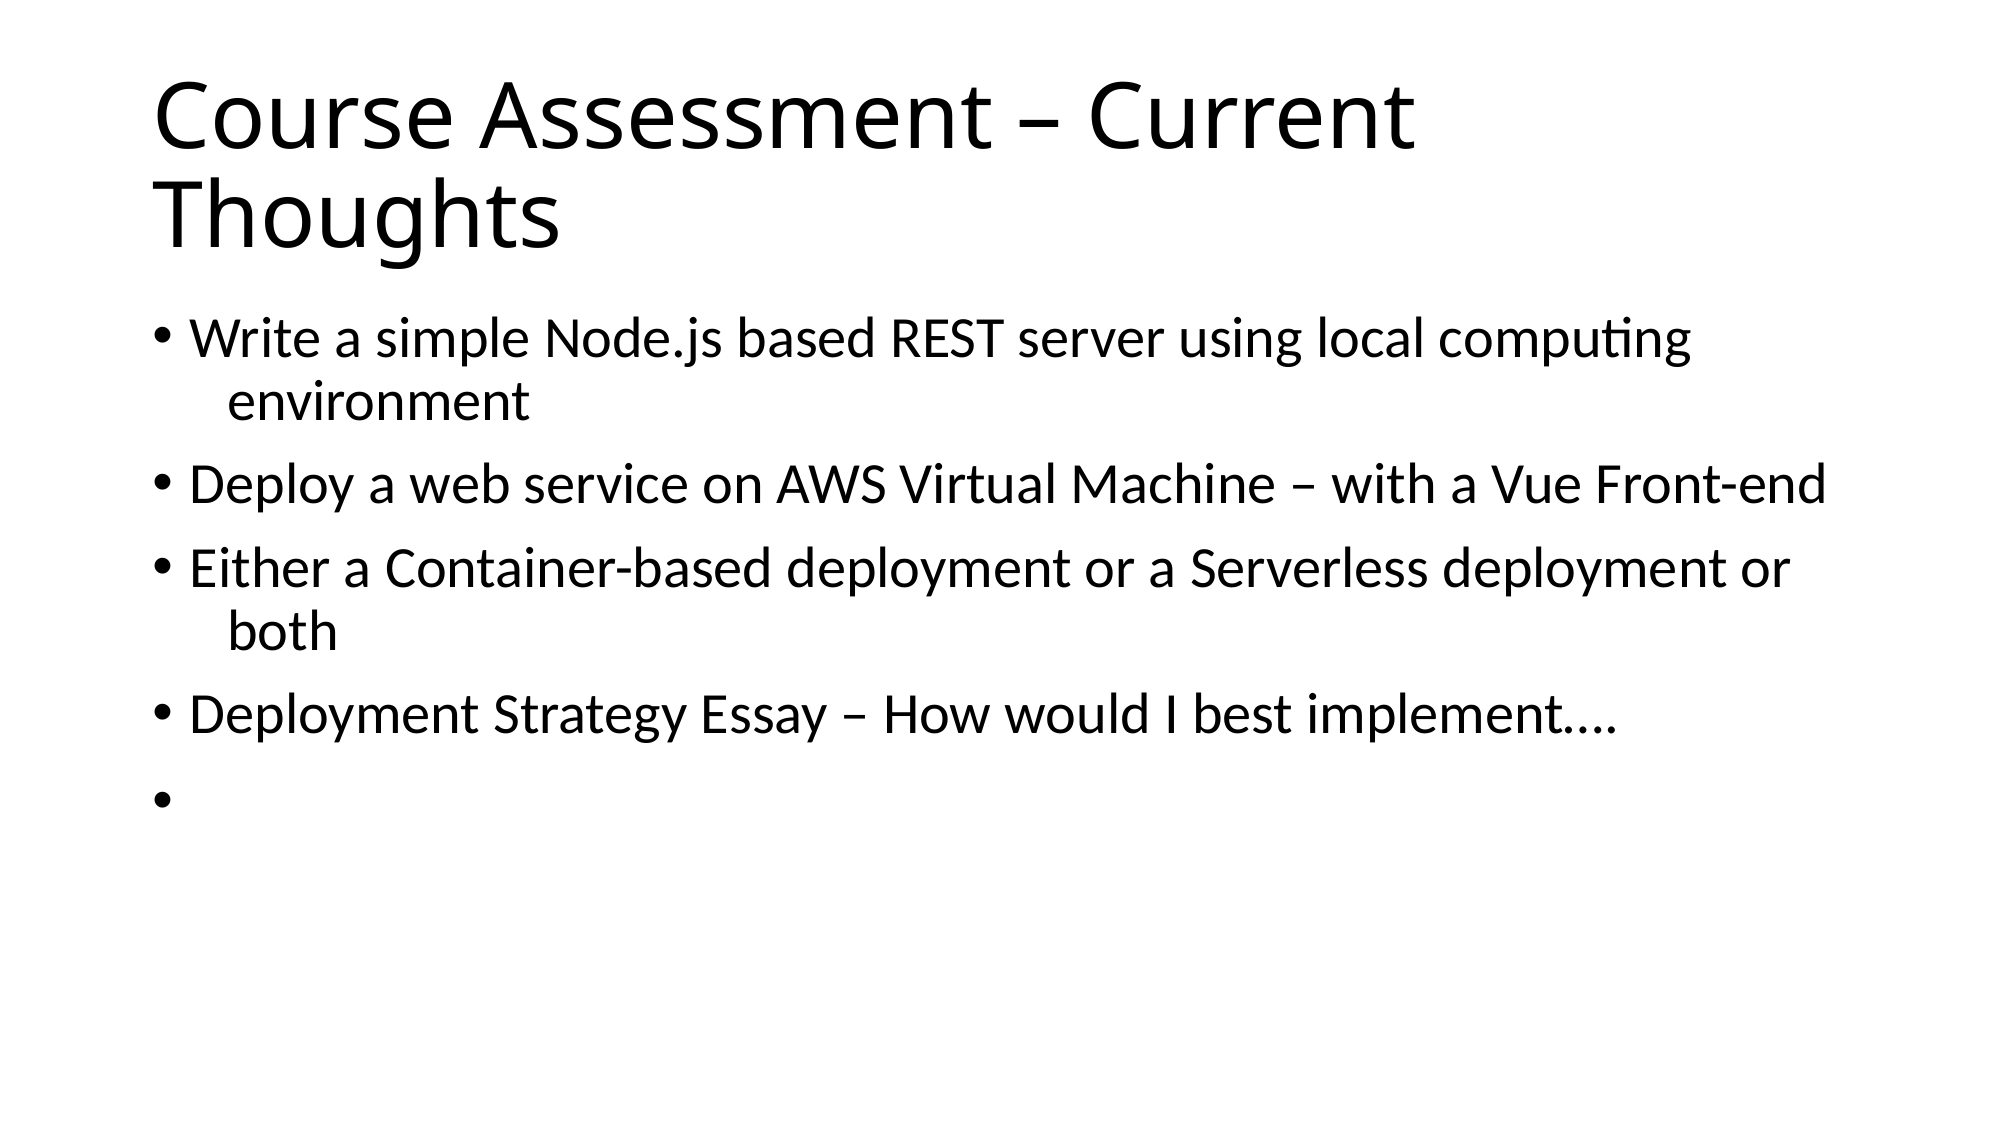

# Course Assessment – Current Thoughts
Write a simple Node.js based REST server using local computing environment
Deploy a web service on AWS Virtual Machine – with a Vue Front-end
Either a Container-based deployment or a Serverless deployment or both
Deployment Strategy Essay – How would I best implement….